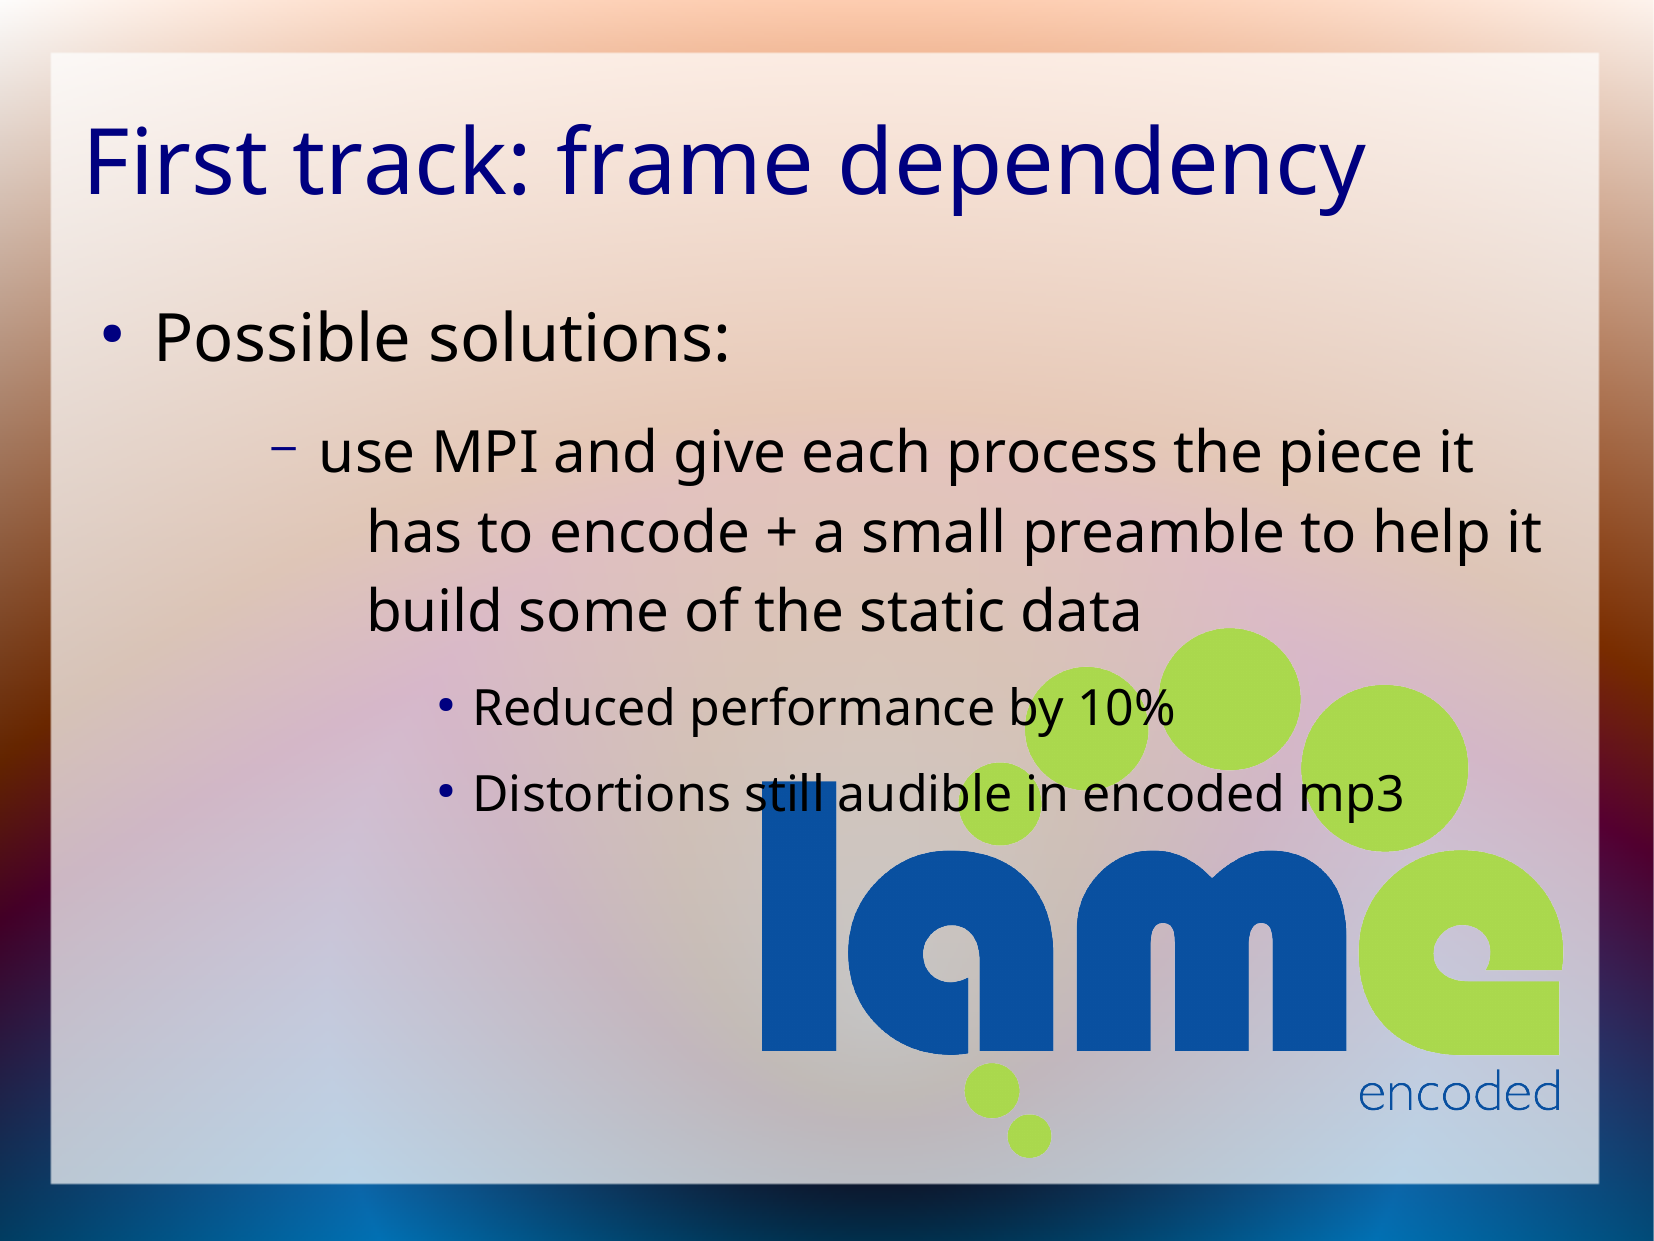

# First track: frame dependency
Possible solutions:
use MPI and give each process the piece it has to encode + a small preamble to help it build some of the static data
Reduced performance by 10%
Distortions still audible in encoded mp3